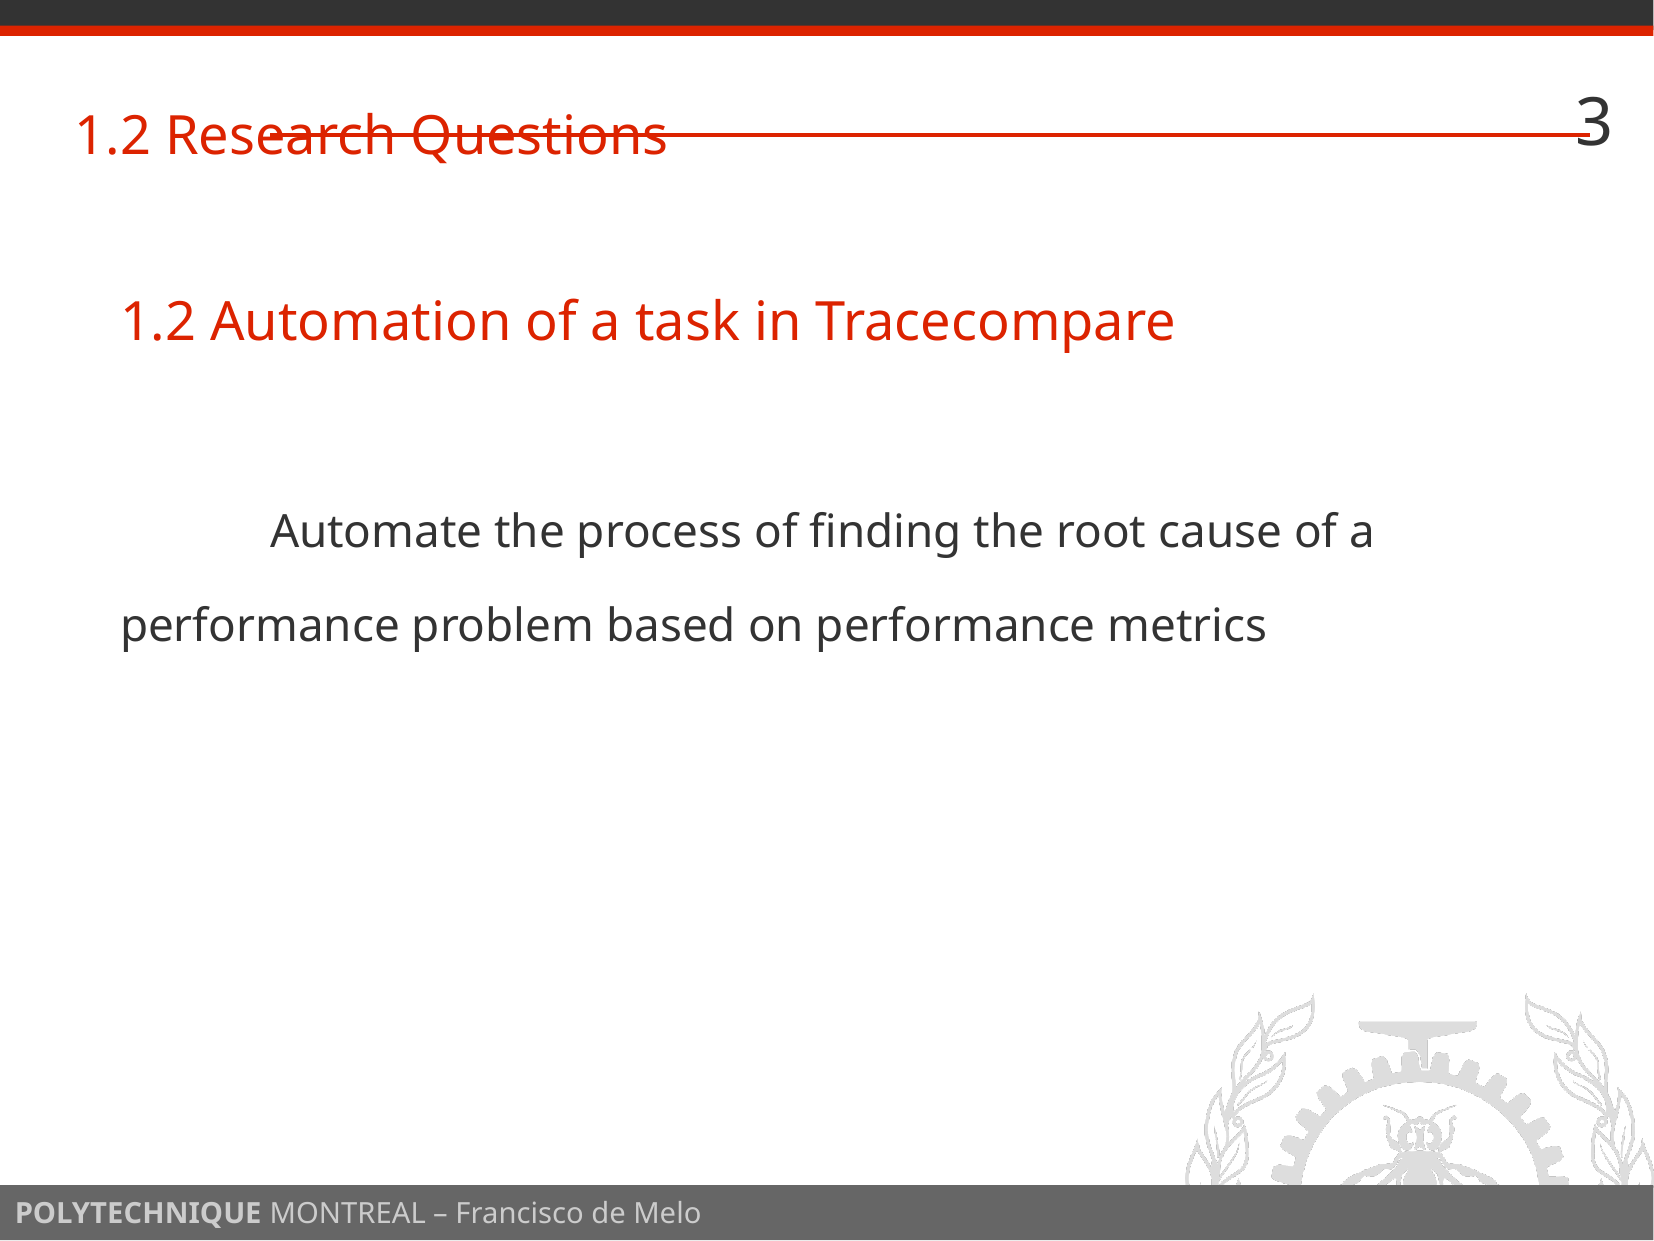

3
1.2 Research Questions
1.2 Automation of a task in Tracecompare
		Automate the process of finding the root cause of a performance problem based on performance metrics
POLYTECHNIQUE MONTREAL – Francisco de Melo